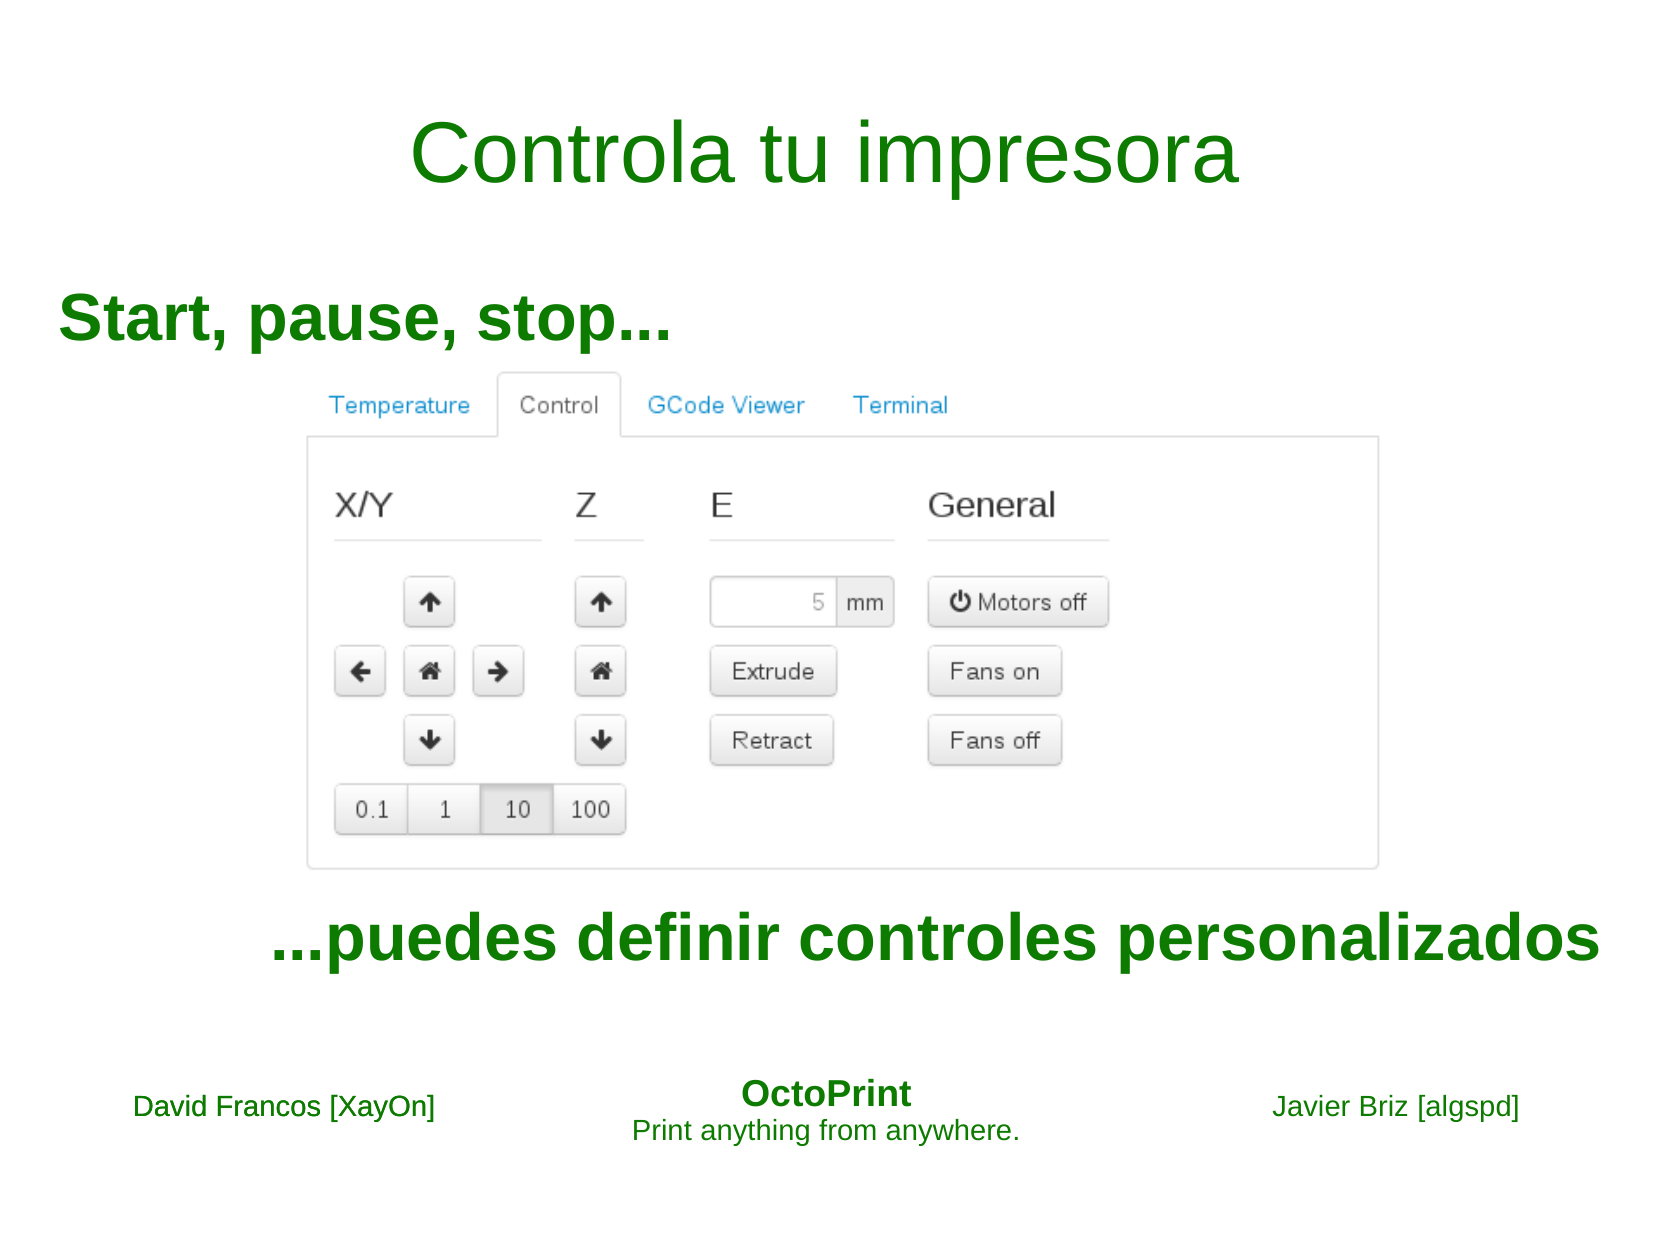

# Controla tu impresora
Start, pause, stop...
...puedes definir controles personalizados